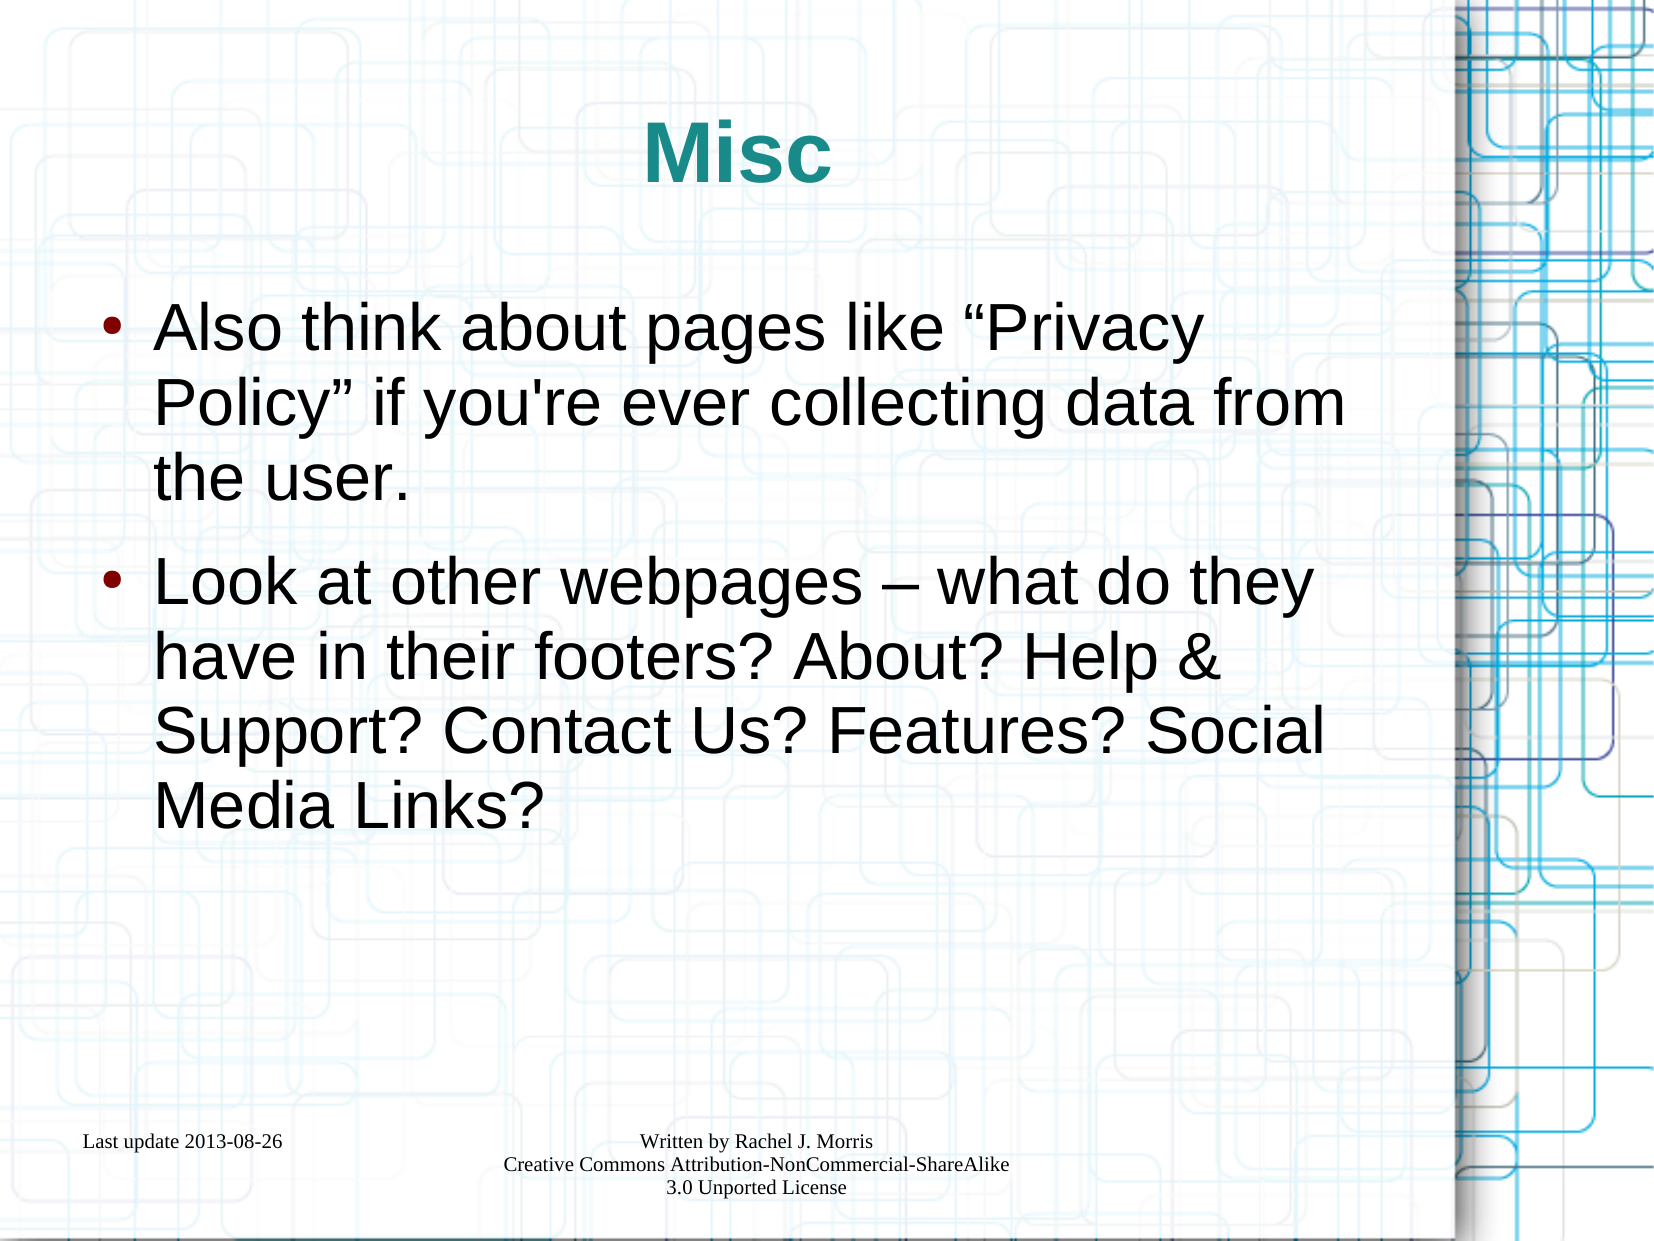

# Misc
Also think about pages like “Privacy Policy” if you're ever collecting data from the user.
Look at other webpages – what do they have in their footers? About? Help & Support? Contact Us? Features? Social Media Links?